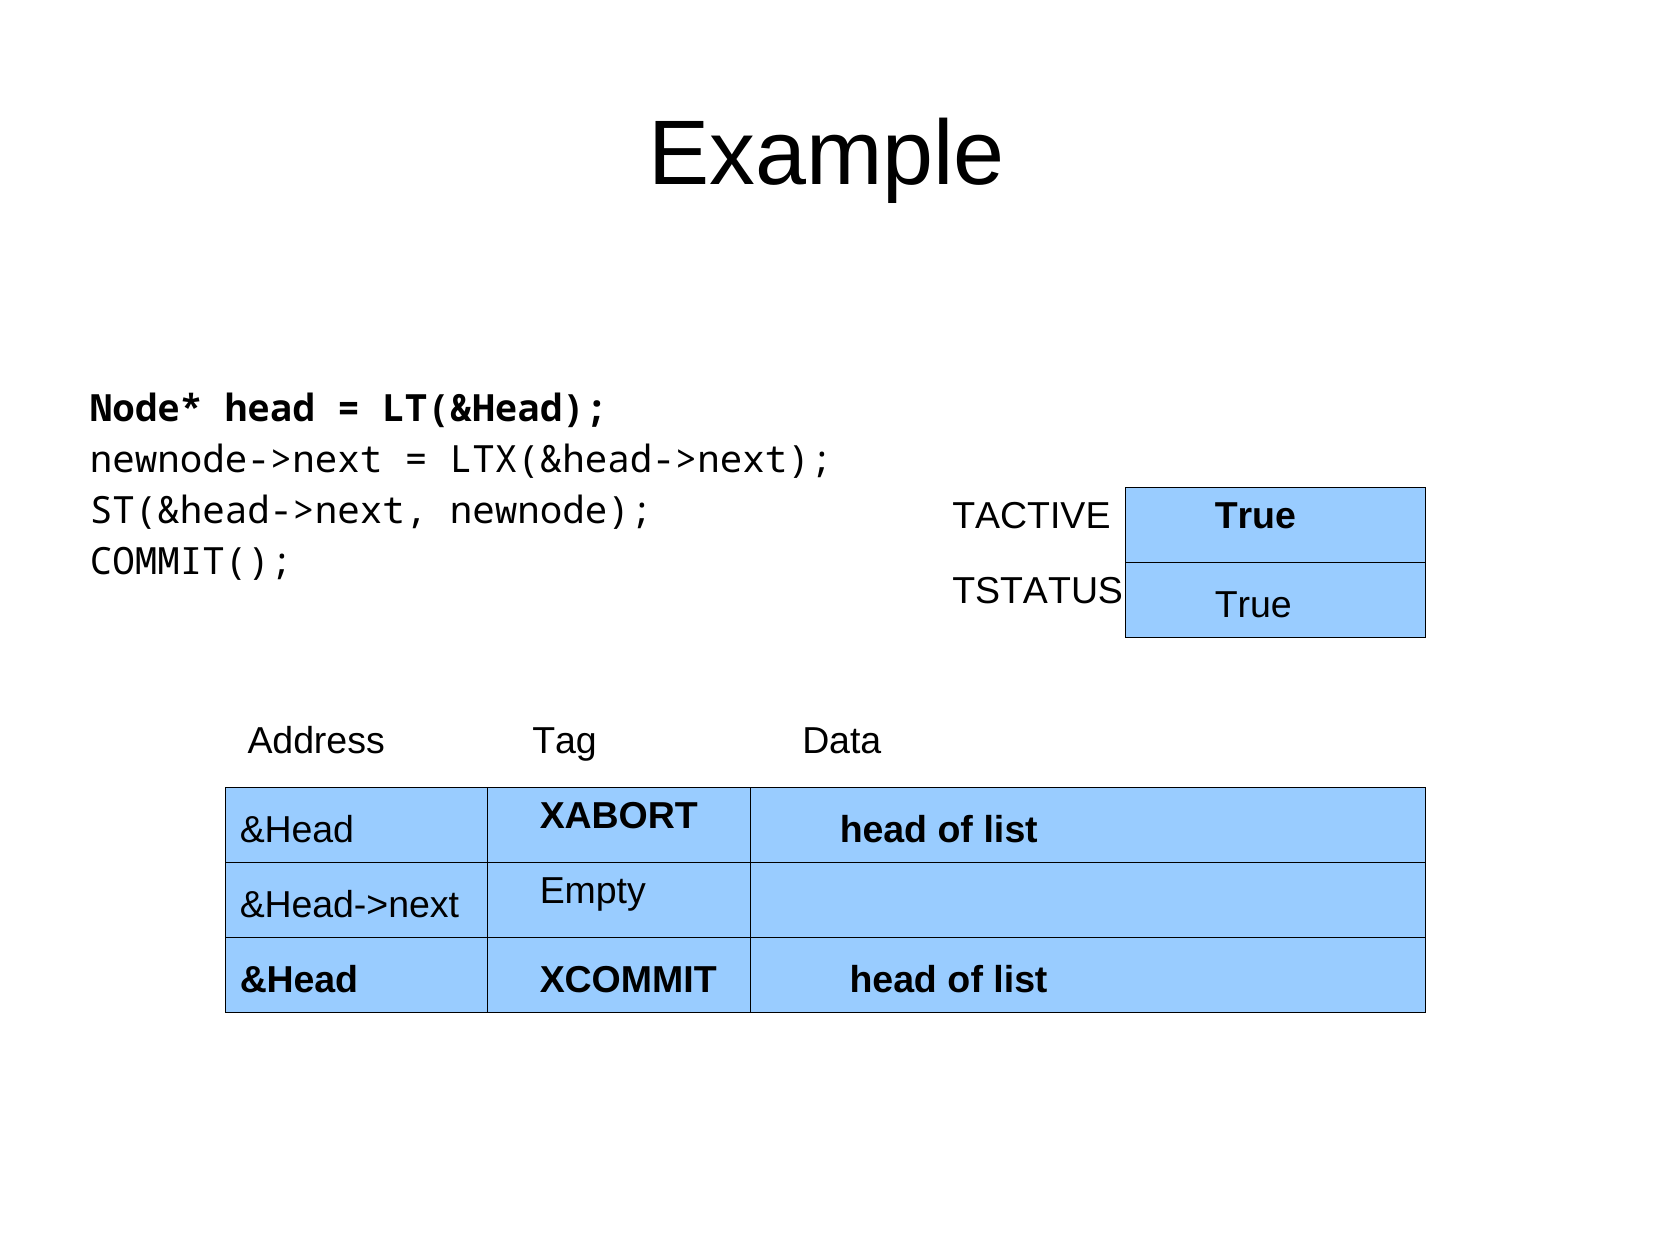

# Example
Node* head = LT(&Head);
newnode->next = LTX(&head->next);
ST(&head->next, newnode);
COMMIT();
TACTIVE
True
TSTATUS
True
Tag
Data
Address
XABORT
&Head
head of list
Empty
&Head->next
&Head
XCOMMIT
head of list